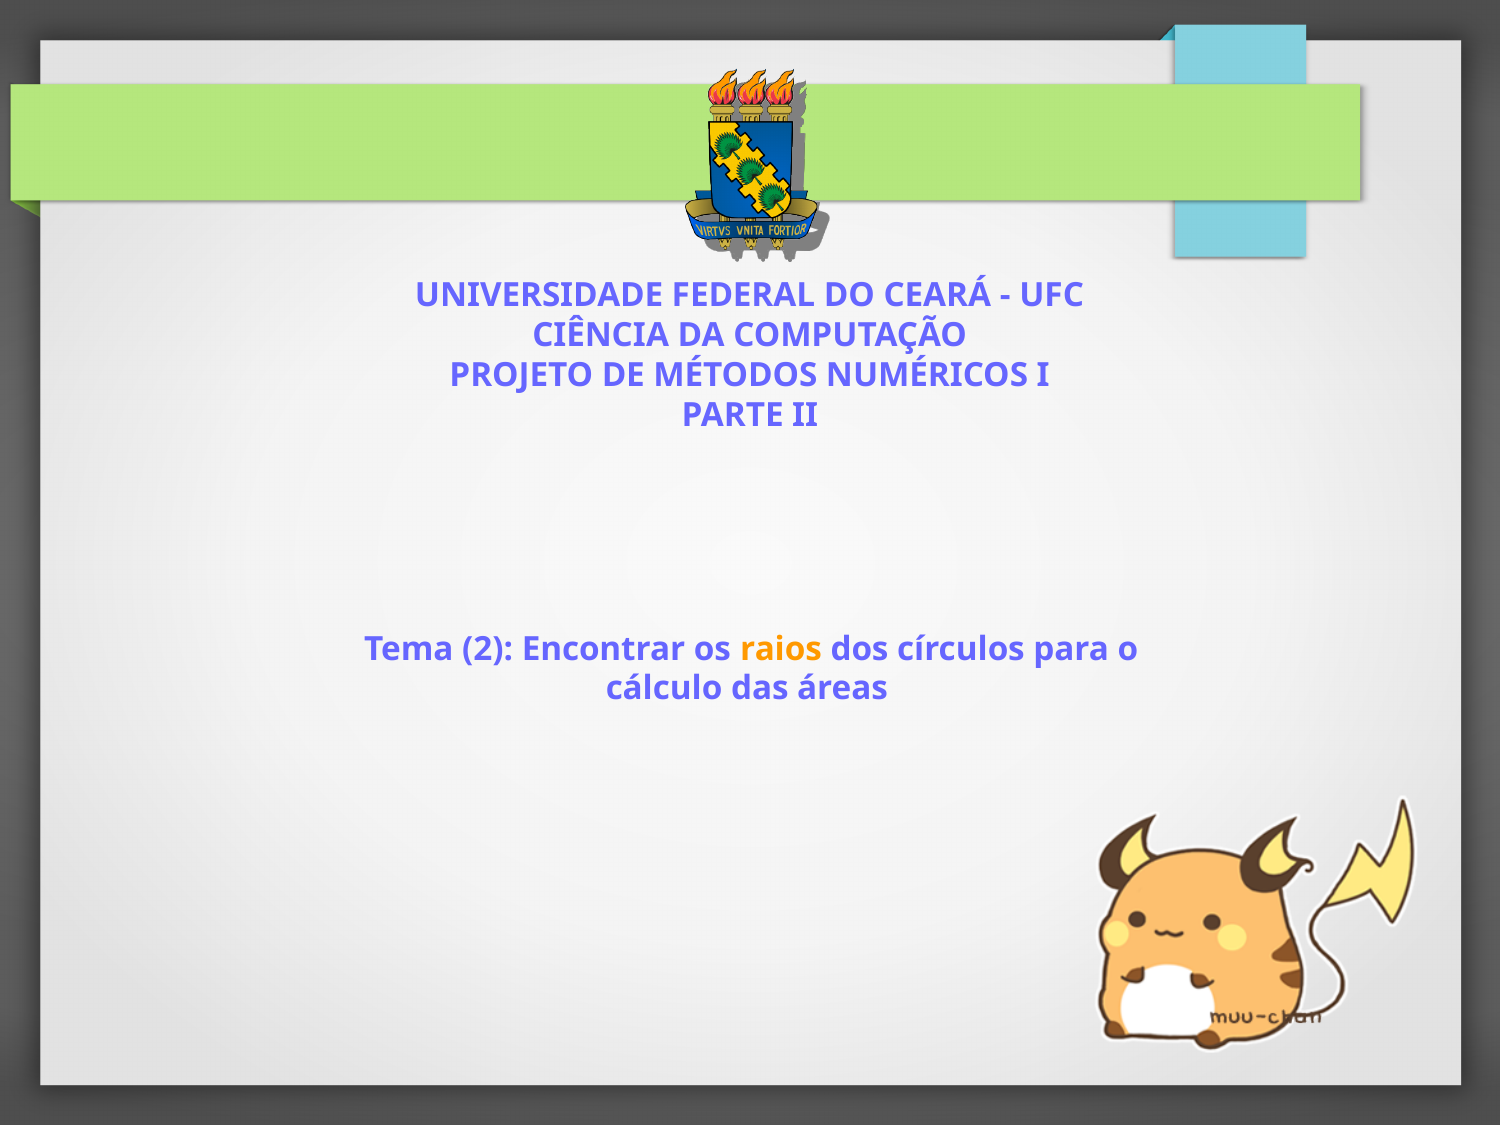

UNIVERSIDADE FEDERAL DO CEARÁ - UFC
CIÊNCIA DA COMPUTAÇÃO
PROJETO DE MÉTODOS NUMÉRICOS I
PARTE II
Tema (2): Encontrar os raios dos círculos para o cálculo das áreas